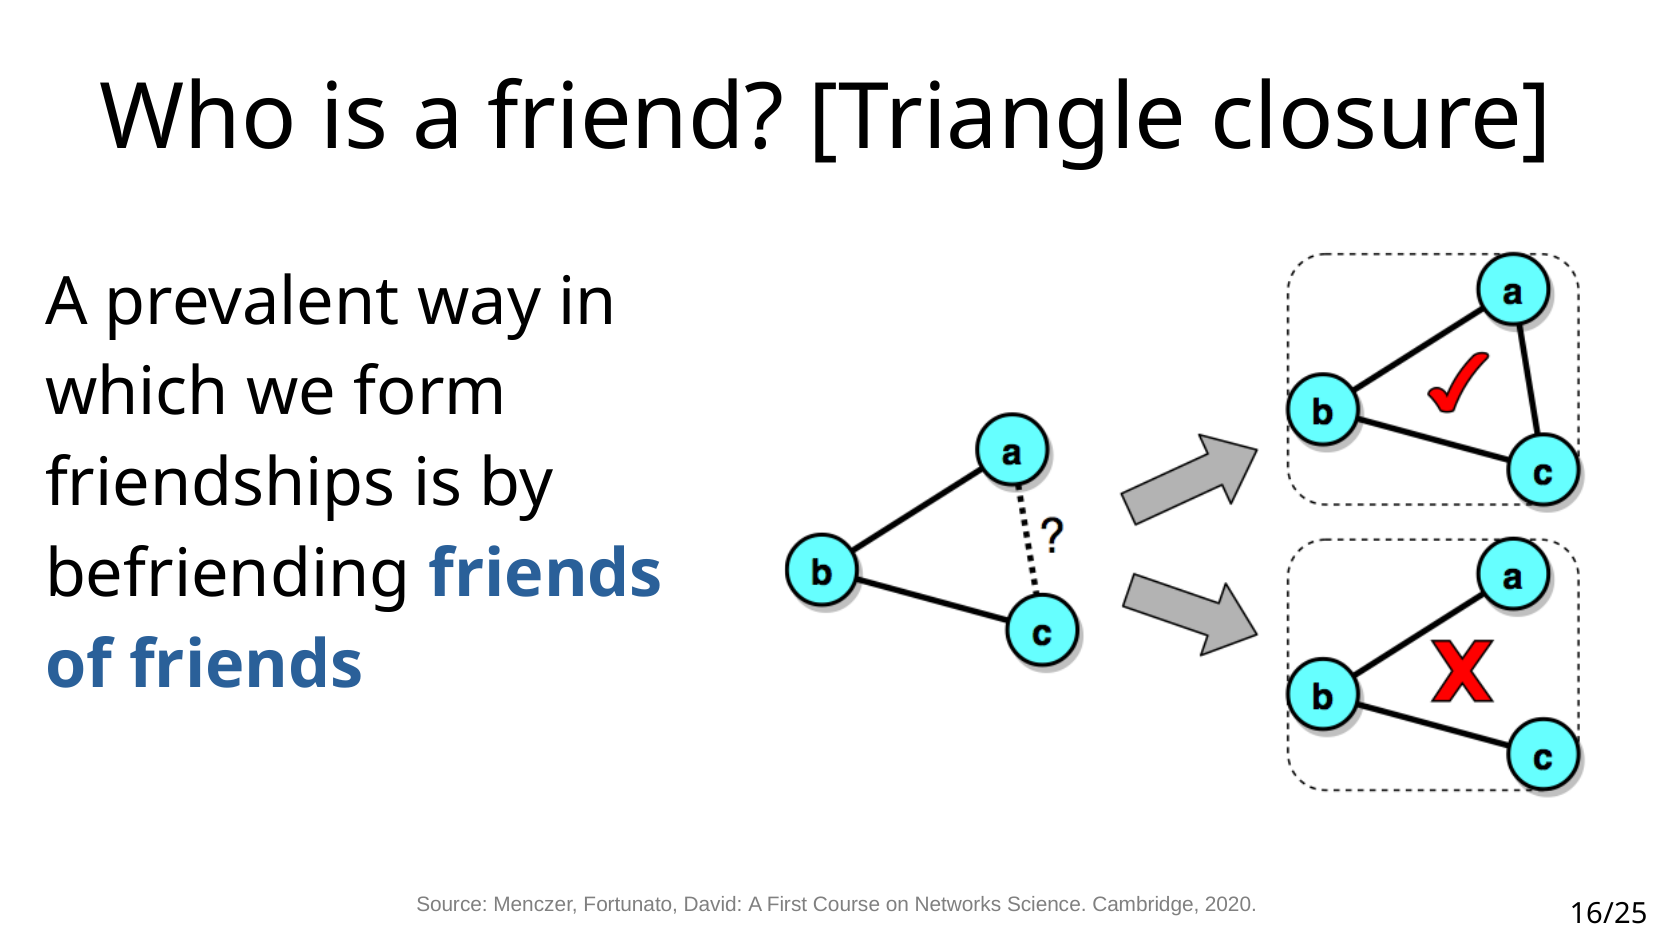

# Who is a friend? [Triangle closure]
A prevalent way in which we form friendships is by befriending friends of friends
Source: Menczer, Fortunato, David: A First Course on Networks Science. Cambridge, 2020.
16